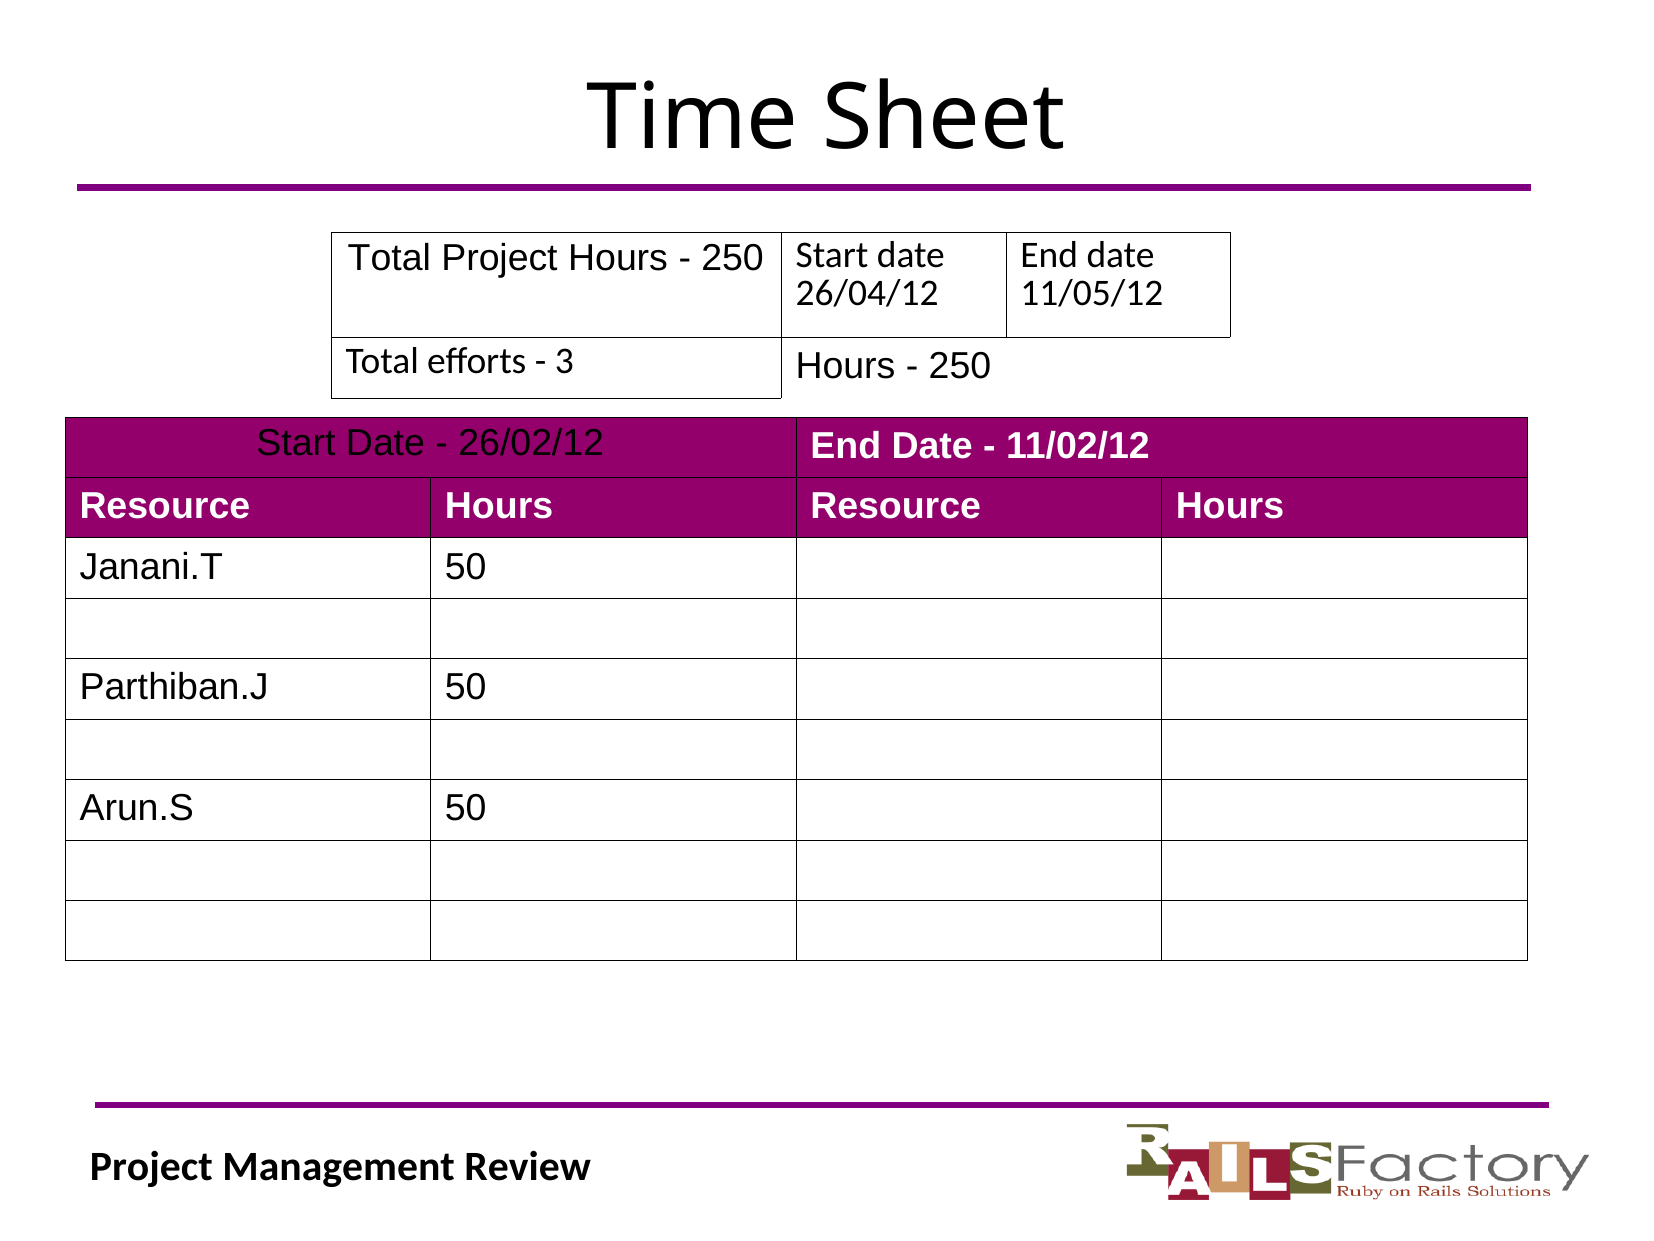

# Time Sheet
| Total Project Hours - 250 | Start date 26/04/12 | End date 11/05/12 |
| --- | --- | --- |
| Total efforts - 3 | Hours - 250 | |
| Start Date - 26/02/12 | | End Date - 11/02/12 | |
| --- | --- | --- | --- |
| Resource | Hours | Resource | Hours |
| Janani.T | 50 | | |
| | | | |
| Parthiban.J | 50 | | |
| | | | |
| Arun.S | 50 | | |
| | | | |
| | | | |